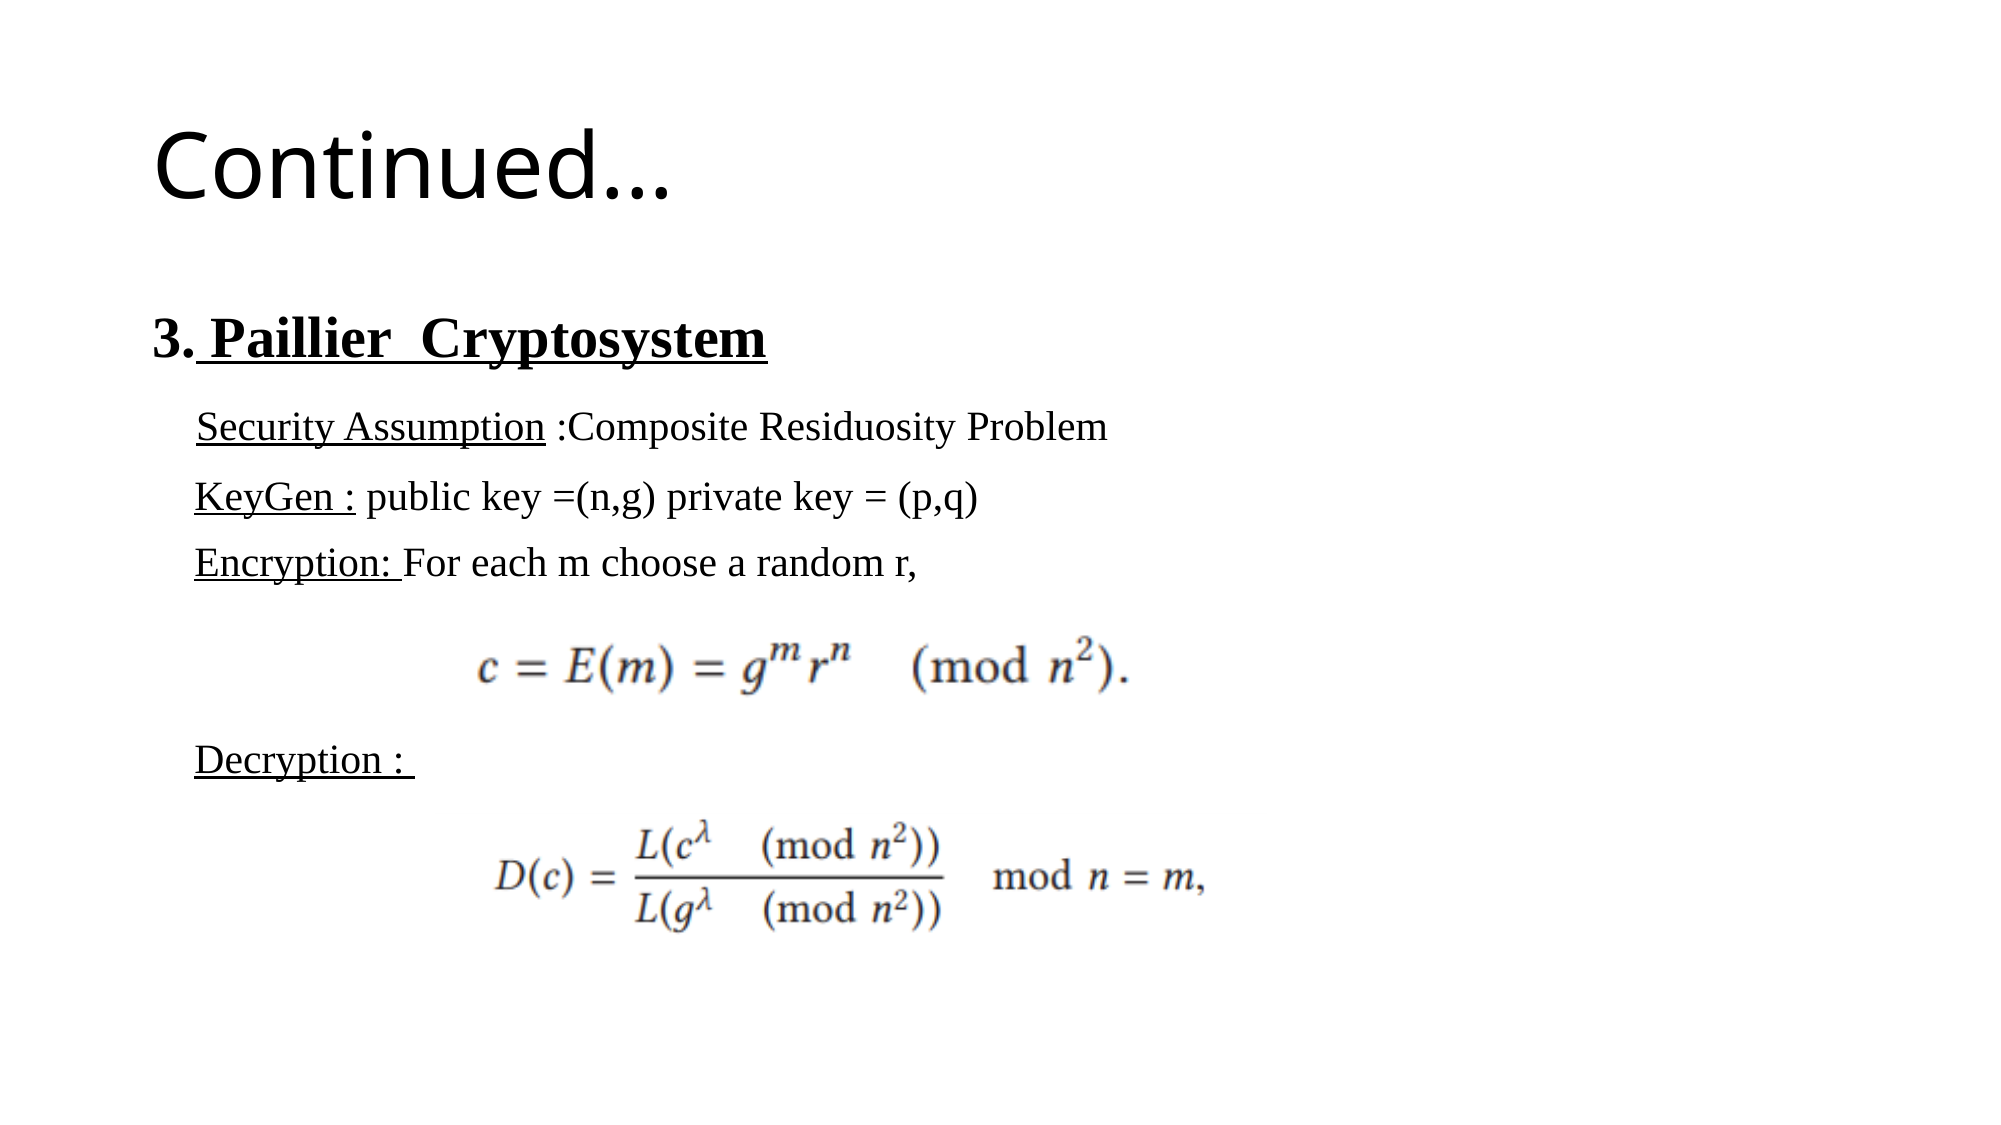

# Continued...
3. Paillier  Cryptosystem
   Security Assumption :Composite Residuosity Problem
    KeyGen : public key =(n,g) private key = (p,q)
    Encryption: For each m choose a random r,
    Decryption :